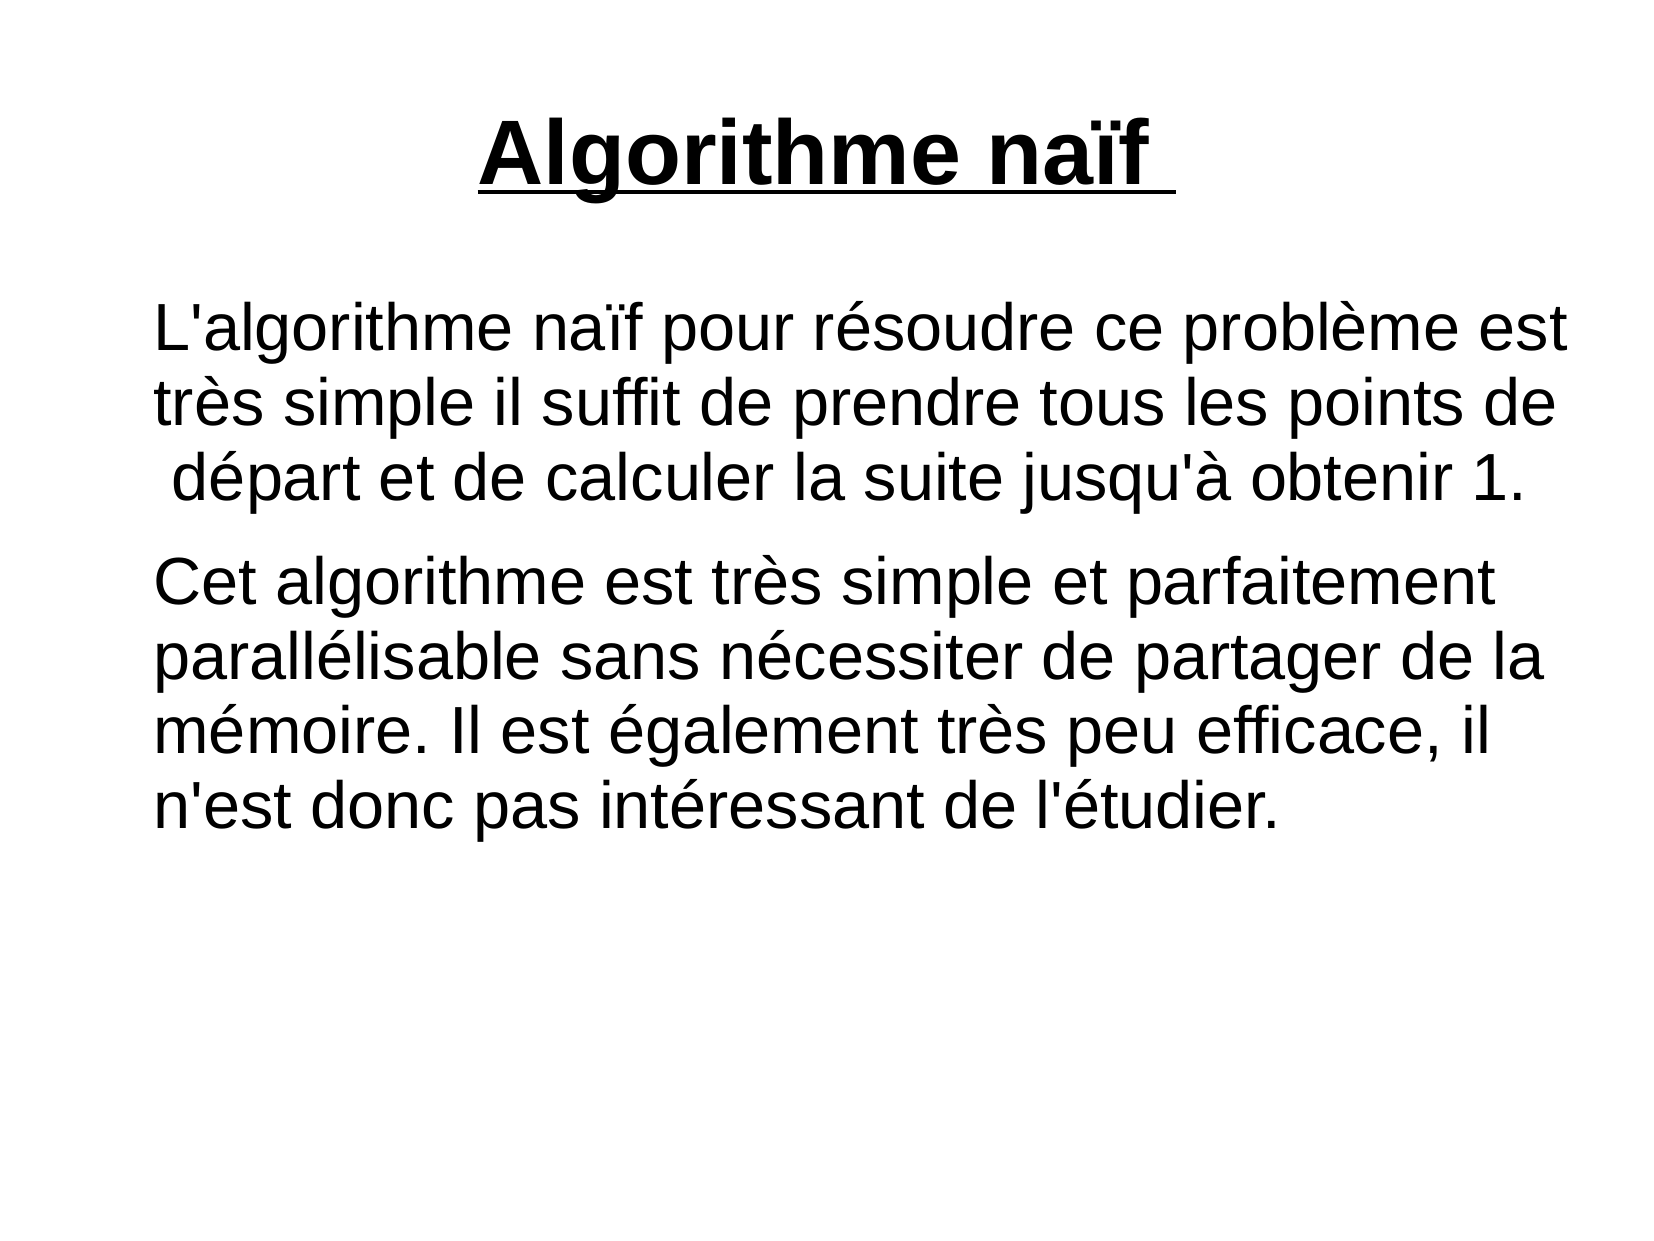

Algorithme naïf
# L'algorithme naïf pour résoudre ce problème est très simple il suffit de prendre tous les points de départ et de calculer la suite jusqu'à obtenir 1.
Cet algorithme est très simple et parfaitement parallélisable sans nécessiter de partager de la mémoire. Il est également très peu efficace, il n'est donc pas intéressant de l'étudier.